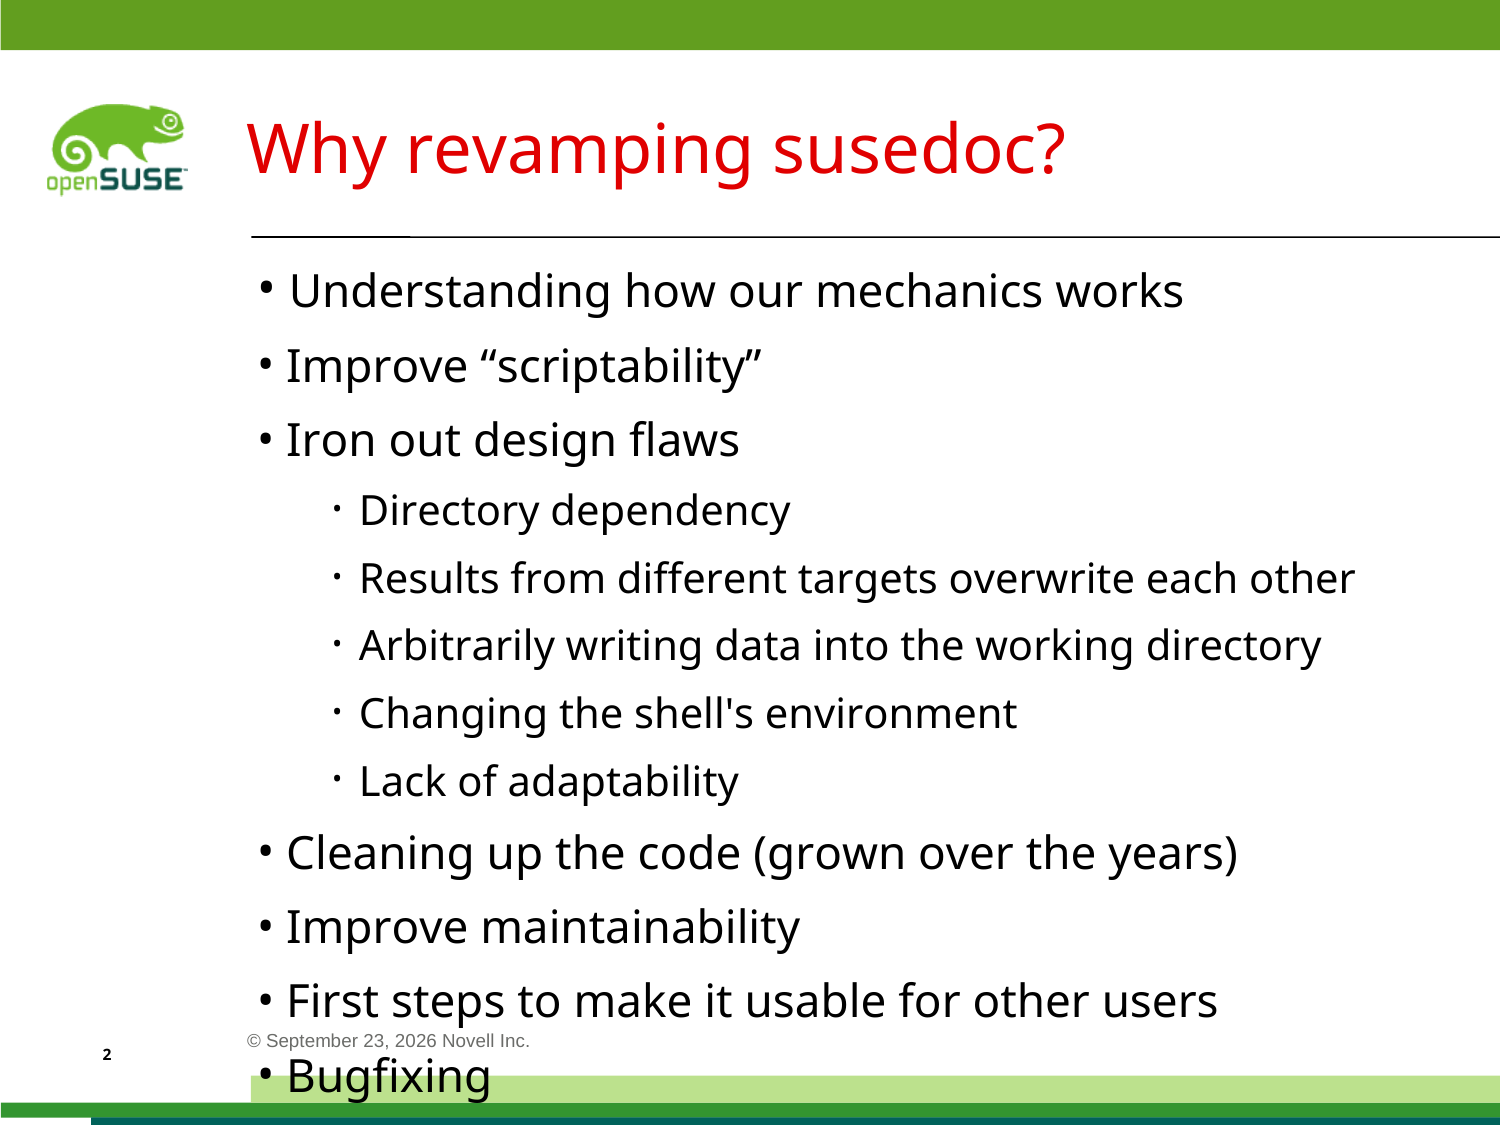

Why revamping susedoc?
# Understanding how our mechanics works
 Improve “scriptability”
 Iron out design flaws
Directory dependency
Results from different targets overwrite each other
Arbitrarily writing data into the working directory
Changing the shell's environment
Lack of adaptability
 Cleaning up the code (grown over the years)
 Improve maintainability
 First steps to make it usable for other users
 Bugfixing